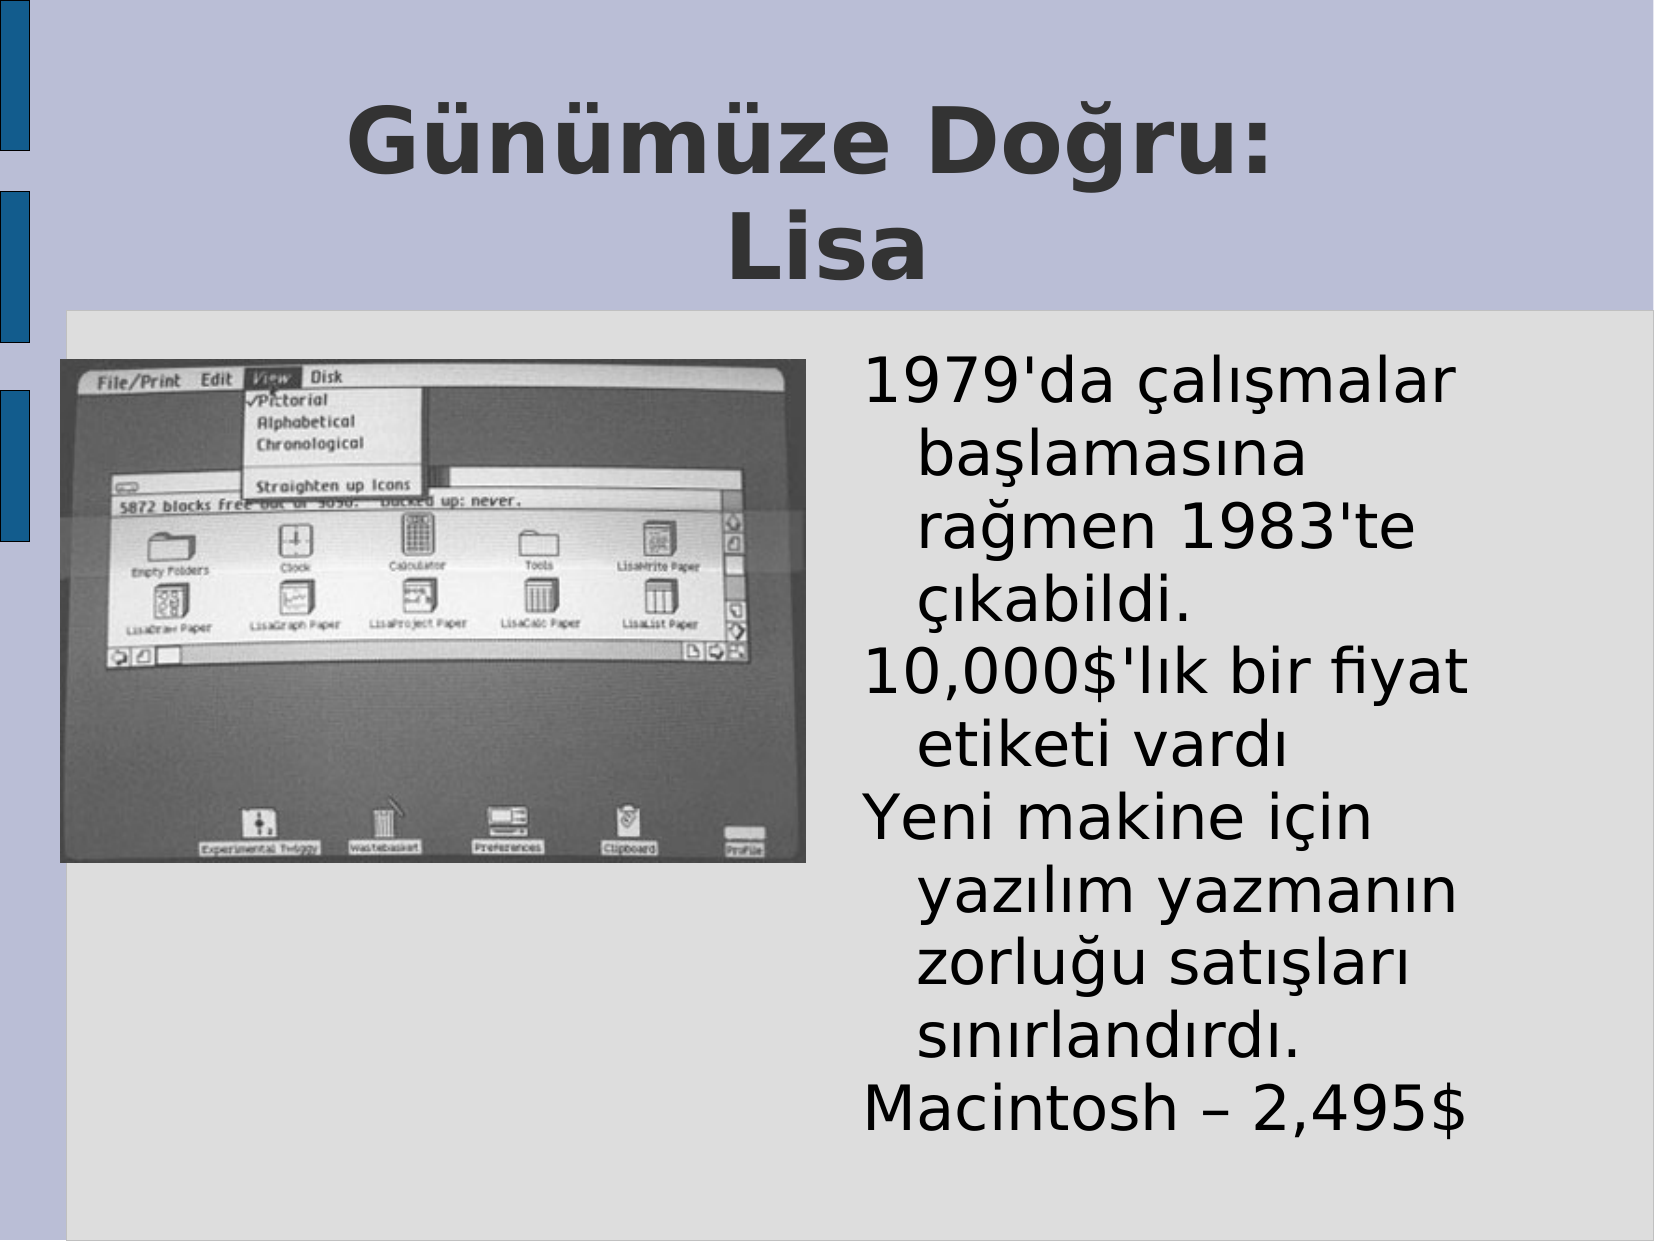

# Günümüze Doğru: Lisa
1979'da çalışmalar başlamasına rağmen 1983'te çıkabildi.
10,000$'lık bir fiyat etiketi vardı
Yeni makine için yazılım yazmanın zorluğu satışları sınırlandırdı.
Macintosh – 2,495$